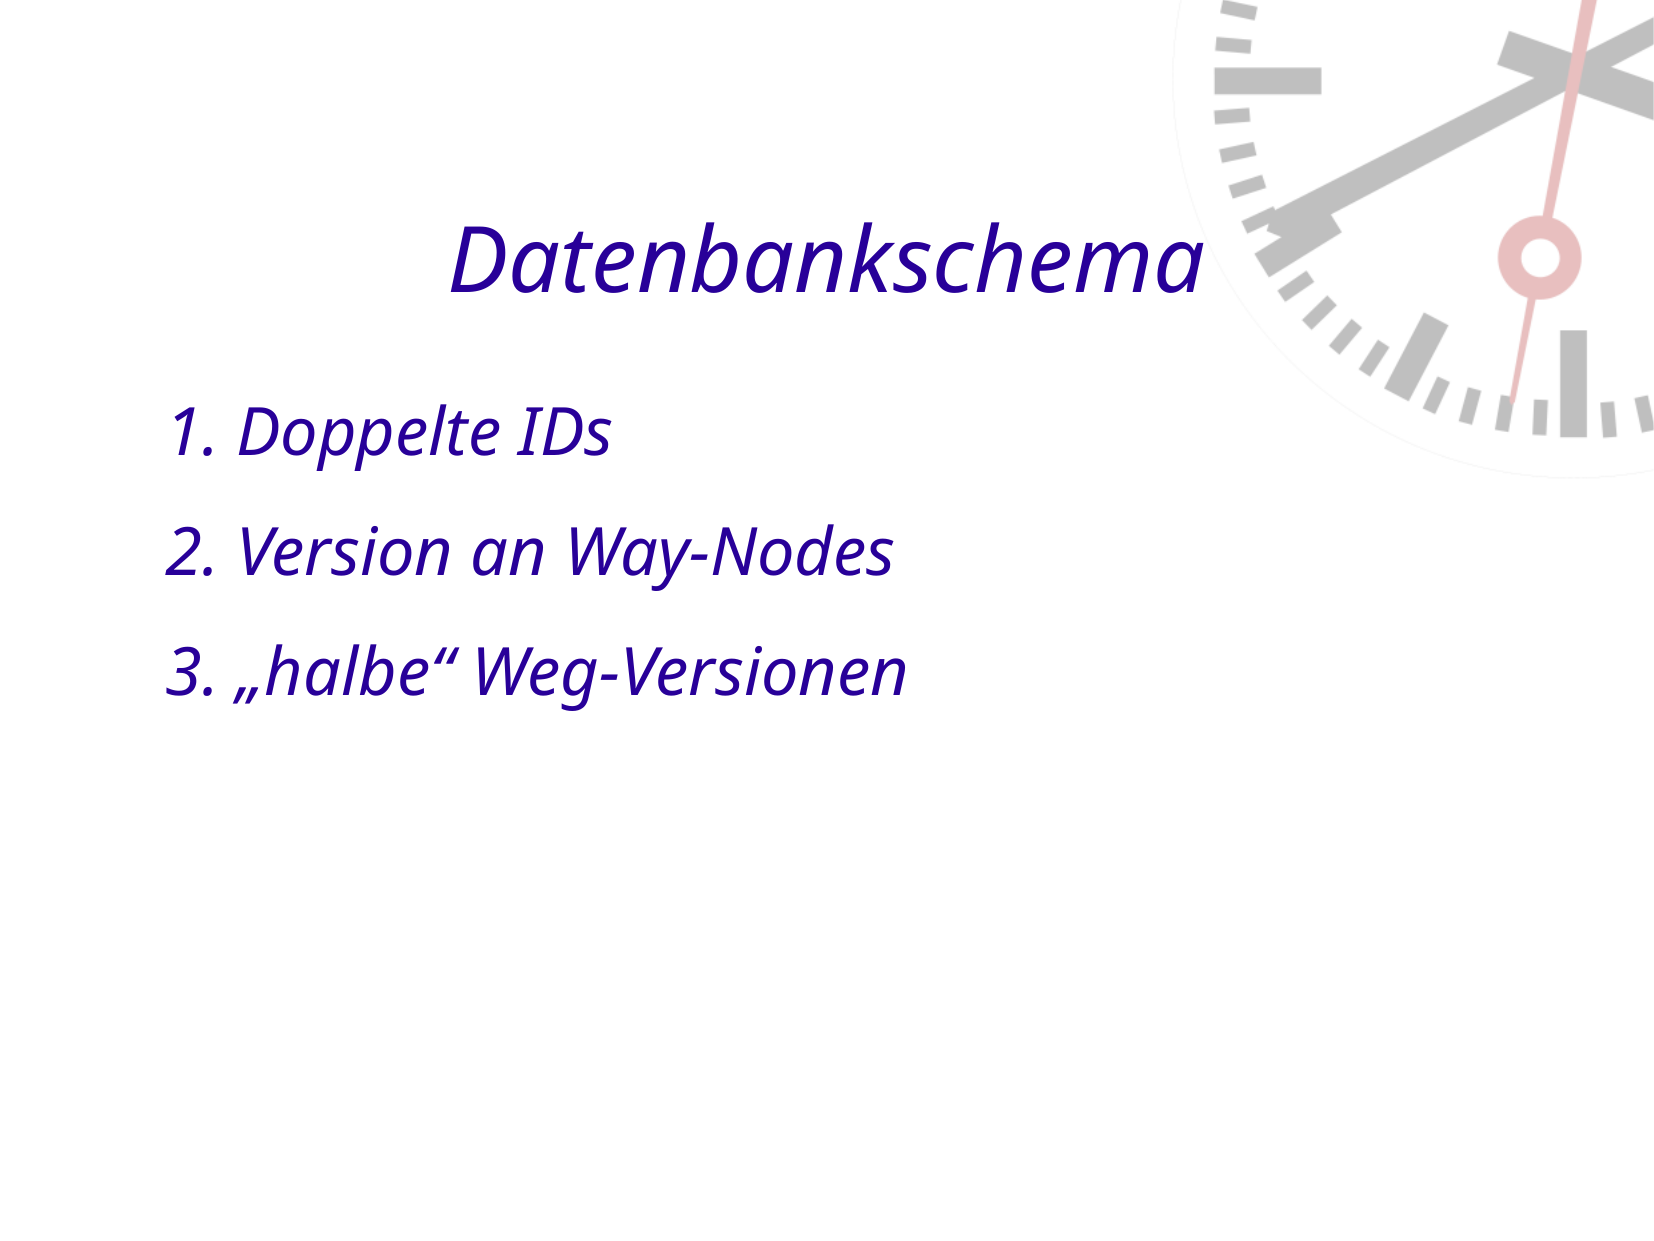

# Datenbankschema
Doppelte IDs
Version an Way-Nodes
„halbe“ Weg-Versionen